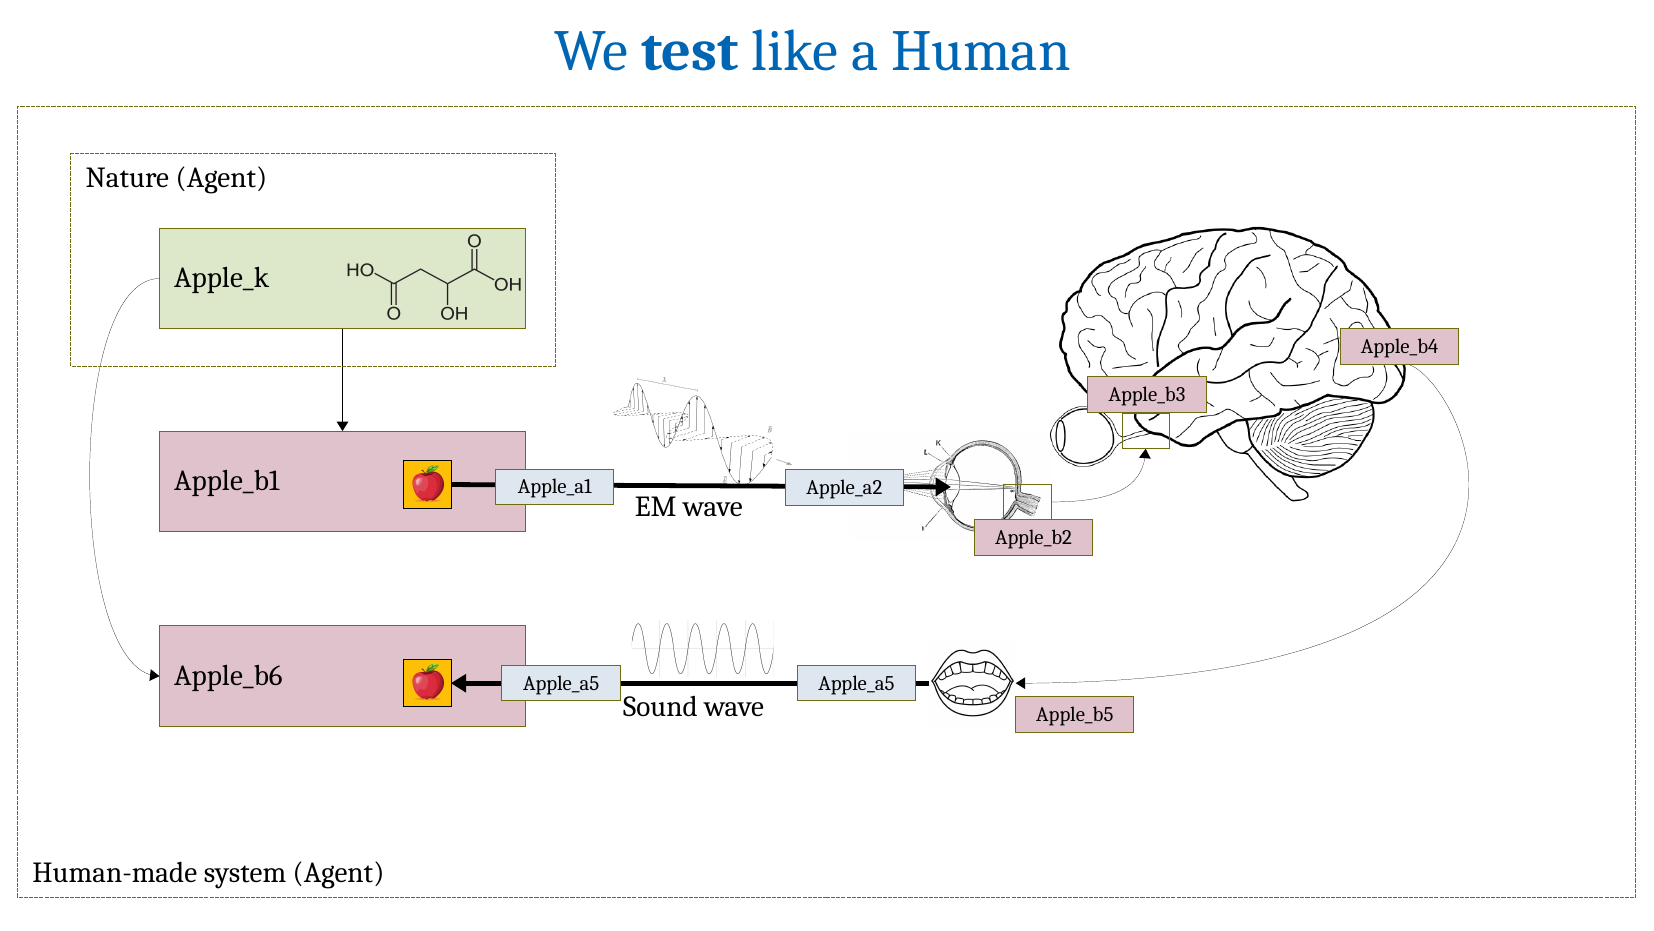

We test like a Human
Human-made system (Agent)
Nature (Agent)
Apple_k
Apple_b4
Apple_b3
Apple_b1
Apple_a1
Apple_a2
EM wave
Apple_b2
Apple_b6
Apple_a5
Apple_a5
Sound wave
Apple_b5